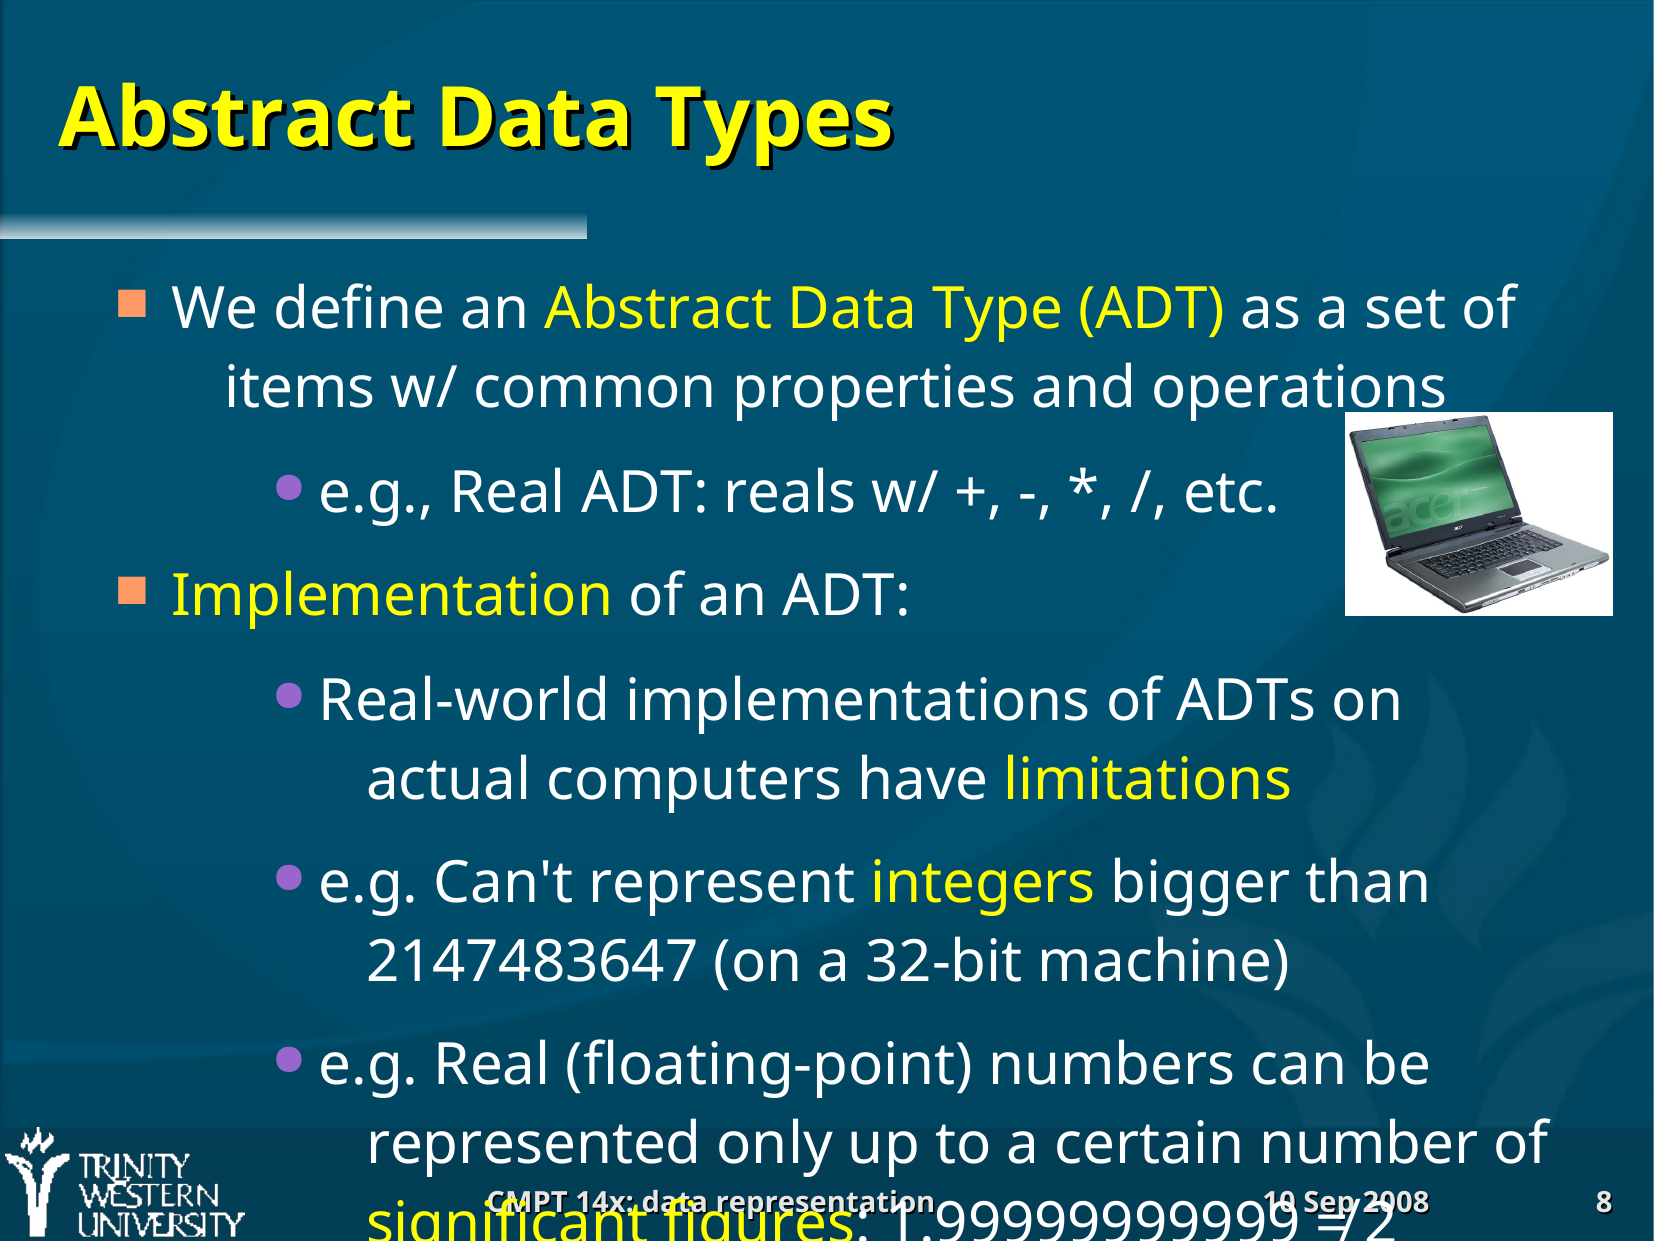

# Abstract Data Types
We define an Abstract Data Type (ADT) as a set of
items w/ common properties and operations
e.g., Real ADT: reals w/ +, -, *, /, etc.
Implementation of an ADT:
Real-world implementations of ADTs on actual computers have limitations
e.g. Can't represent integers bigger than 2147483647 (on a 32-bit machine)
e.g. Real (floating-point) numbers can be represented only up to a certain number of significant figures: 1.99999999999 ≠ 2
CMPT 14x: data representation
10 Sep 2008
8